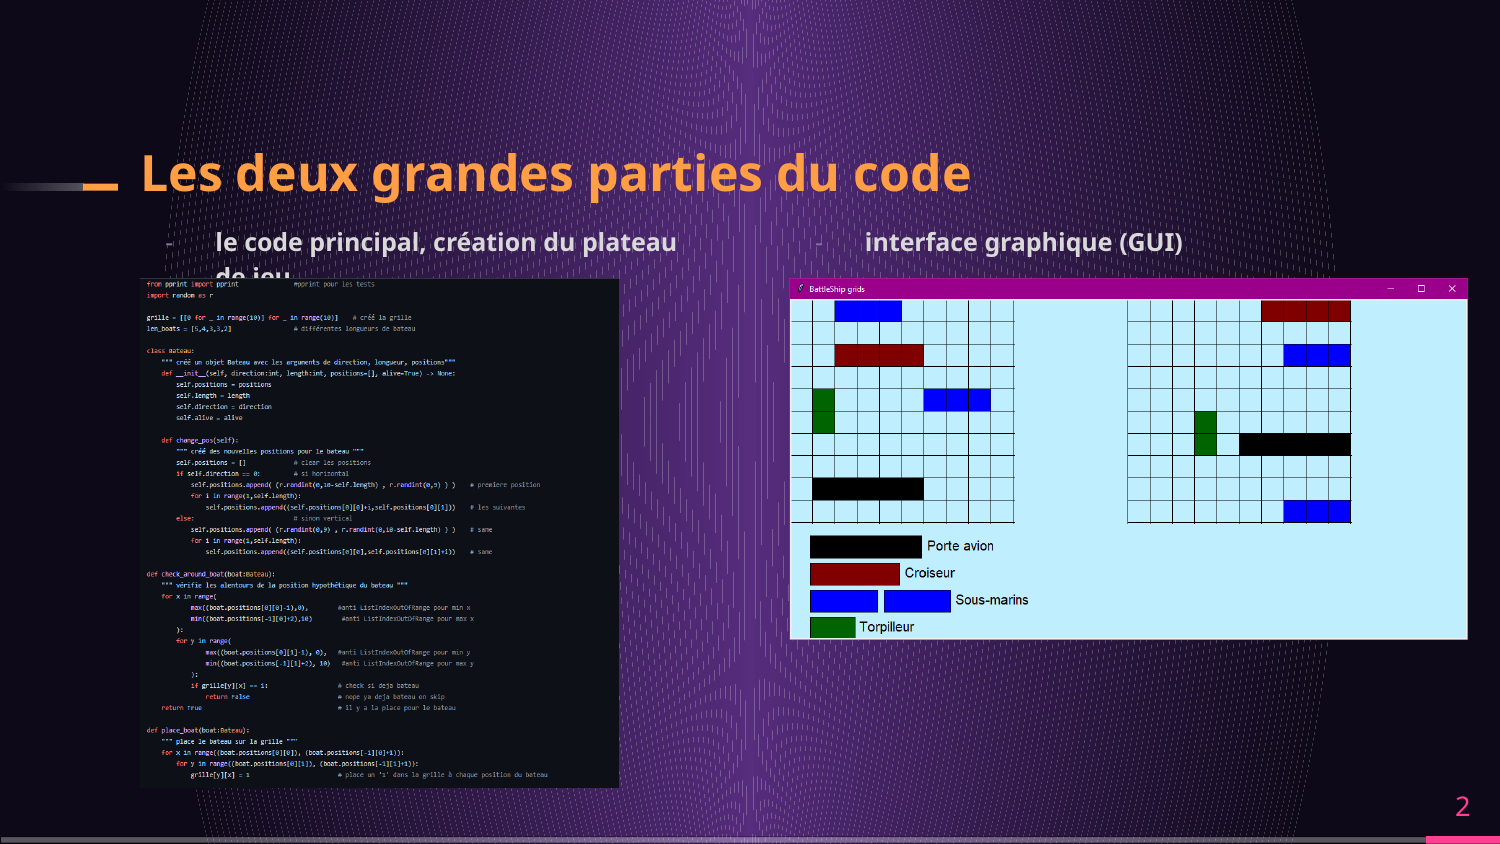

# Les deux grandes parties du code
le code principal, création du plateau de jeu
interface graphique (GUI)